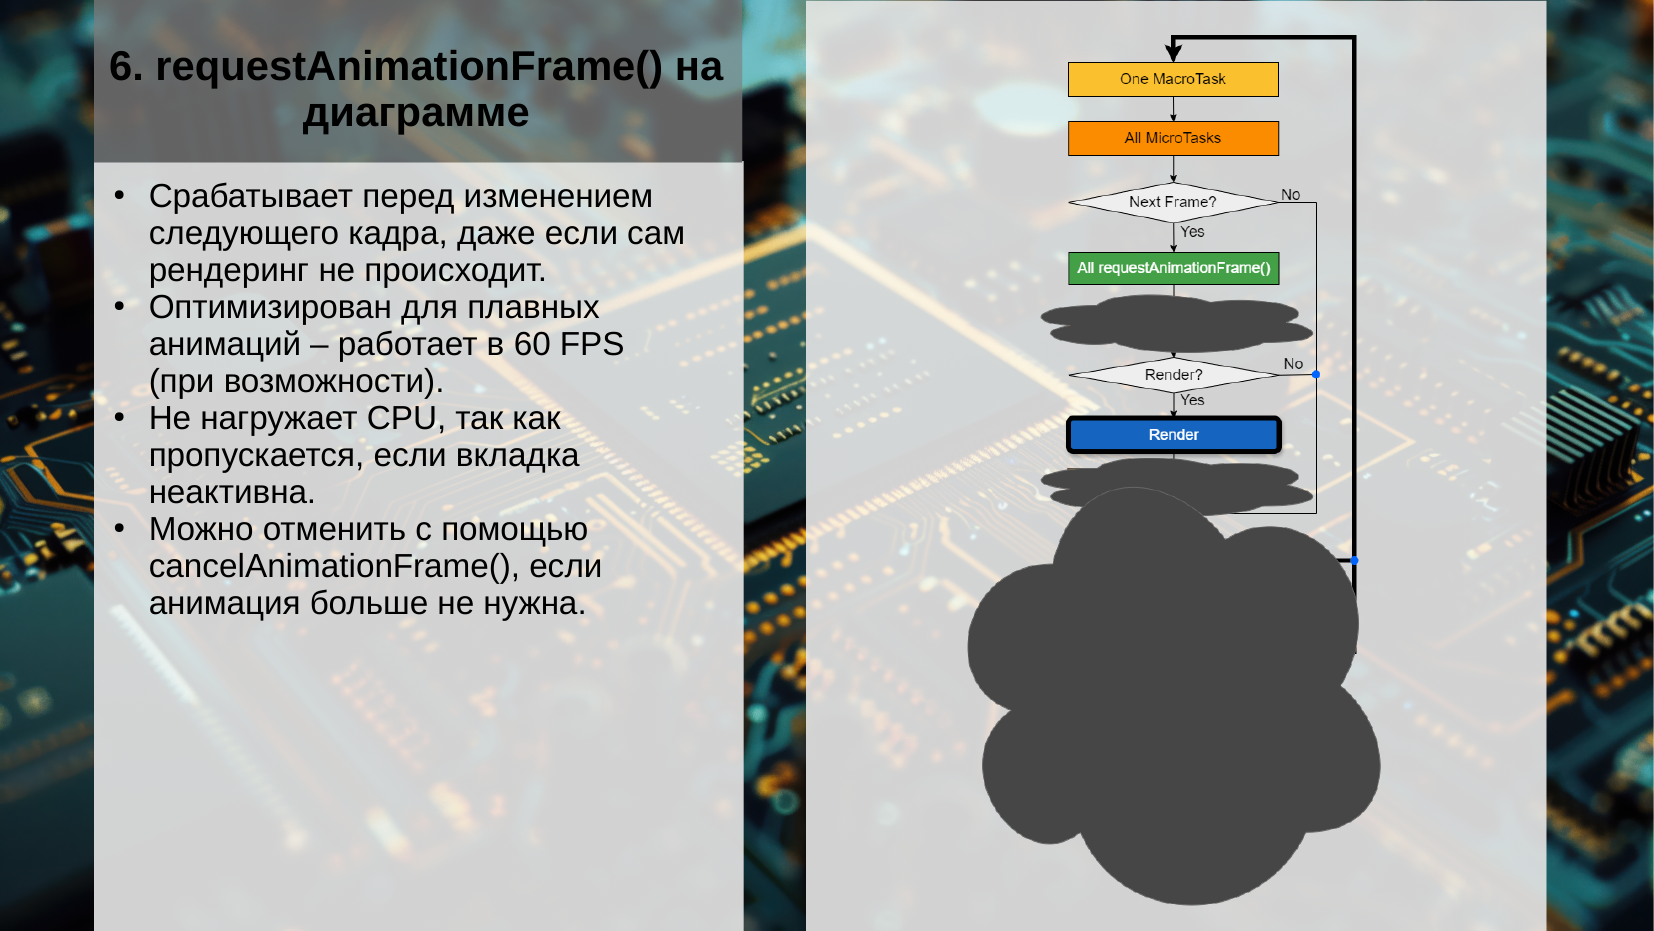

# 6. requestAnimationFrame() на диаграмме
Срабатывает перед изменением следующего кадра, даже если сам рендеринг не происходит.
Оптимизирован для плавных анимаций – работает в 60 FPS (при возможности).
Не нагружает CPU, так как пропускается, если вкладка неактивна.
Можно отменить с помощью cancelAnimationFrame(), если анимация больше не нужна.